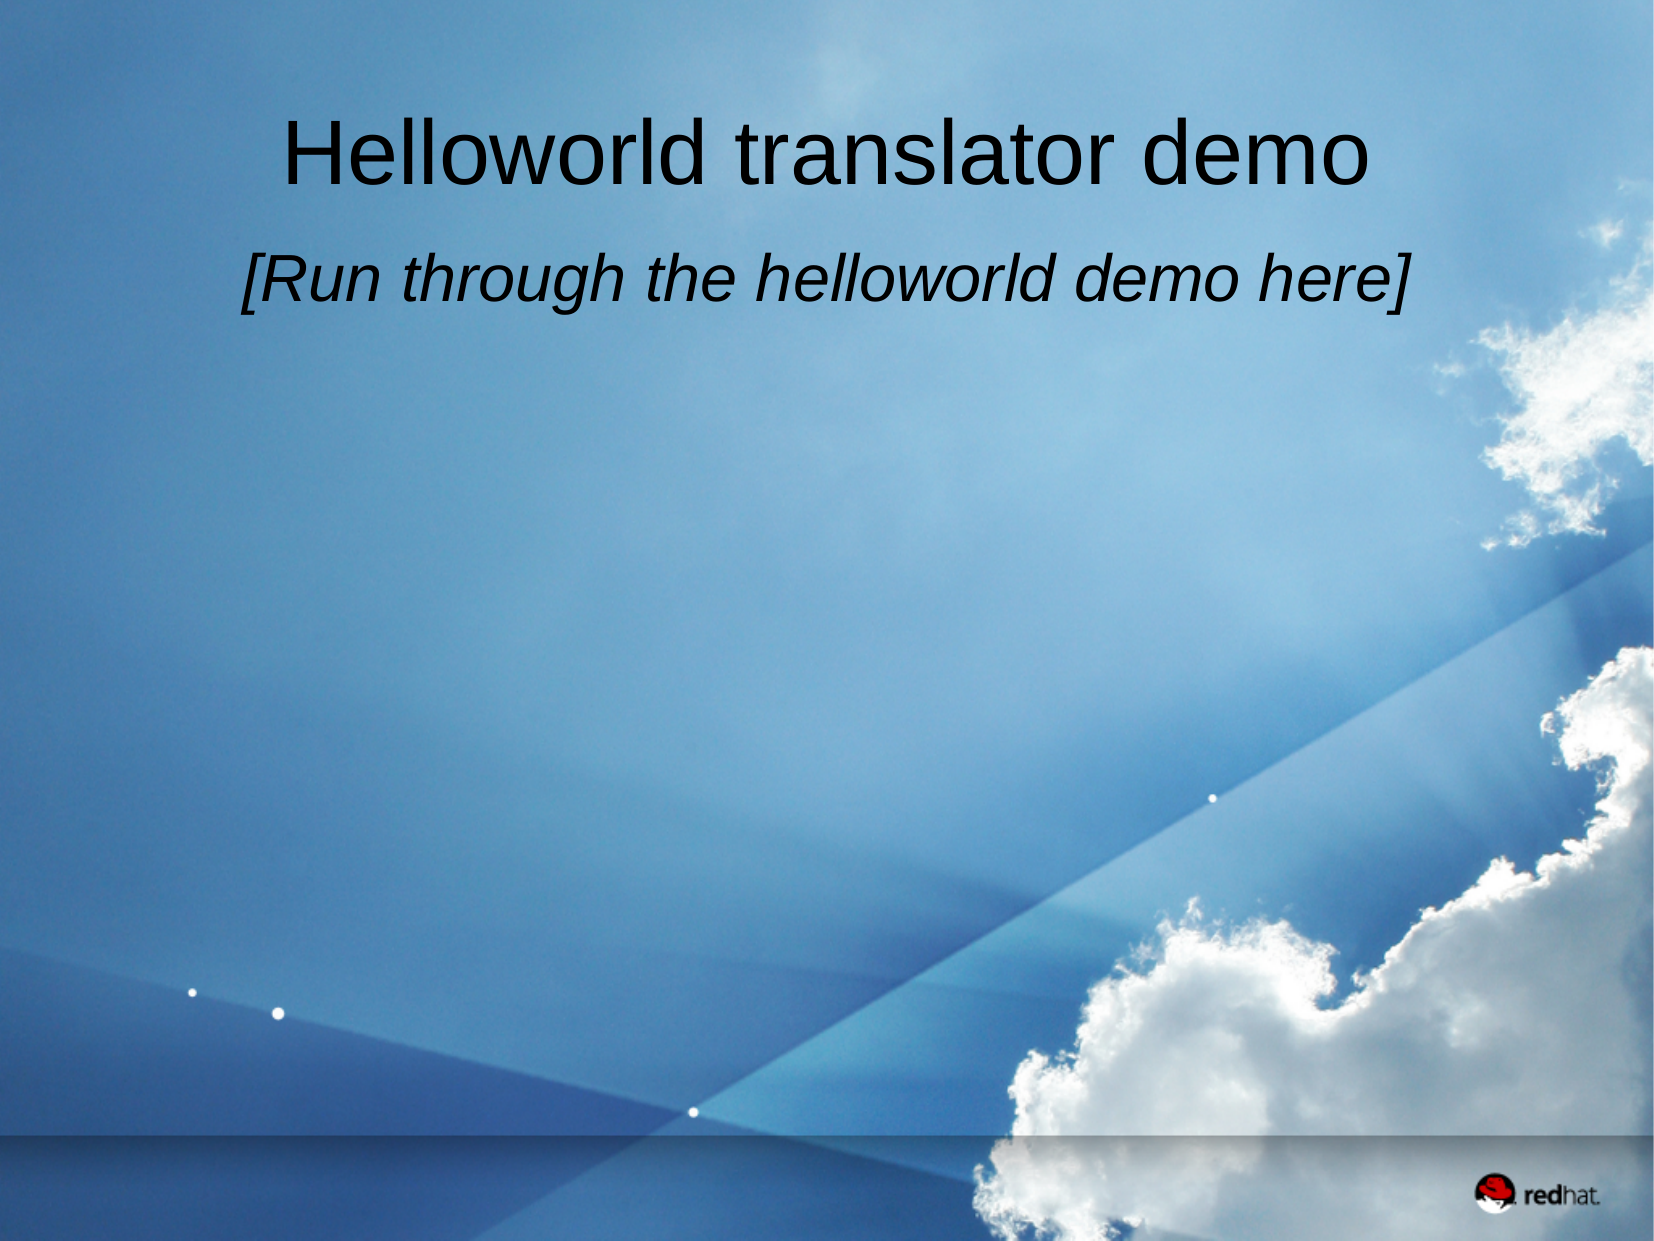

# Helloworld translator demo
[Run through the helloworld demo here]